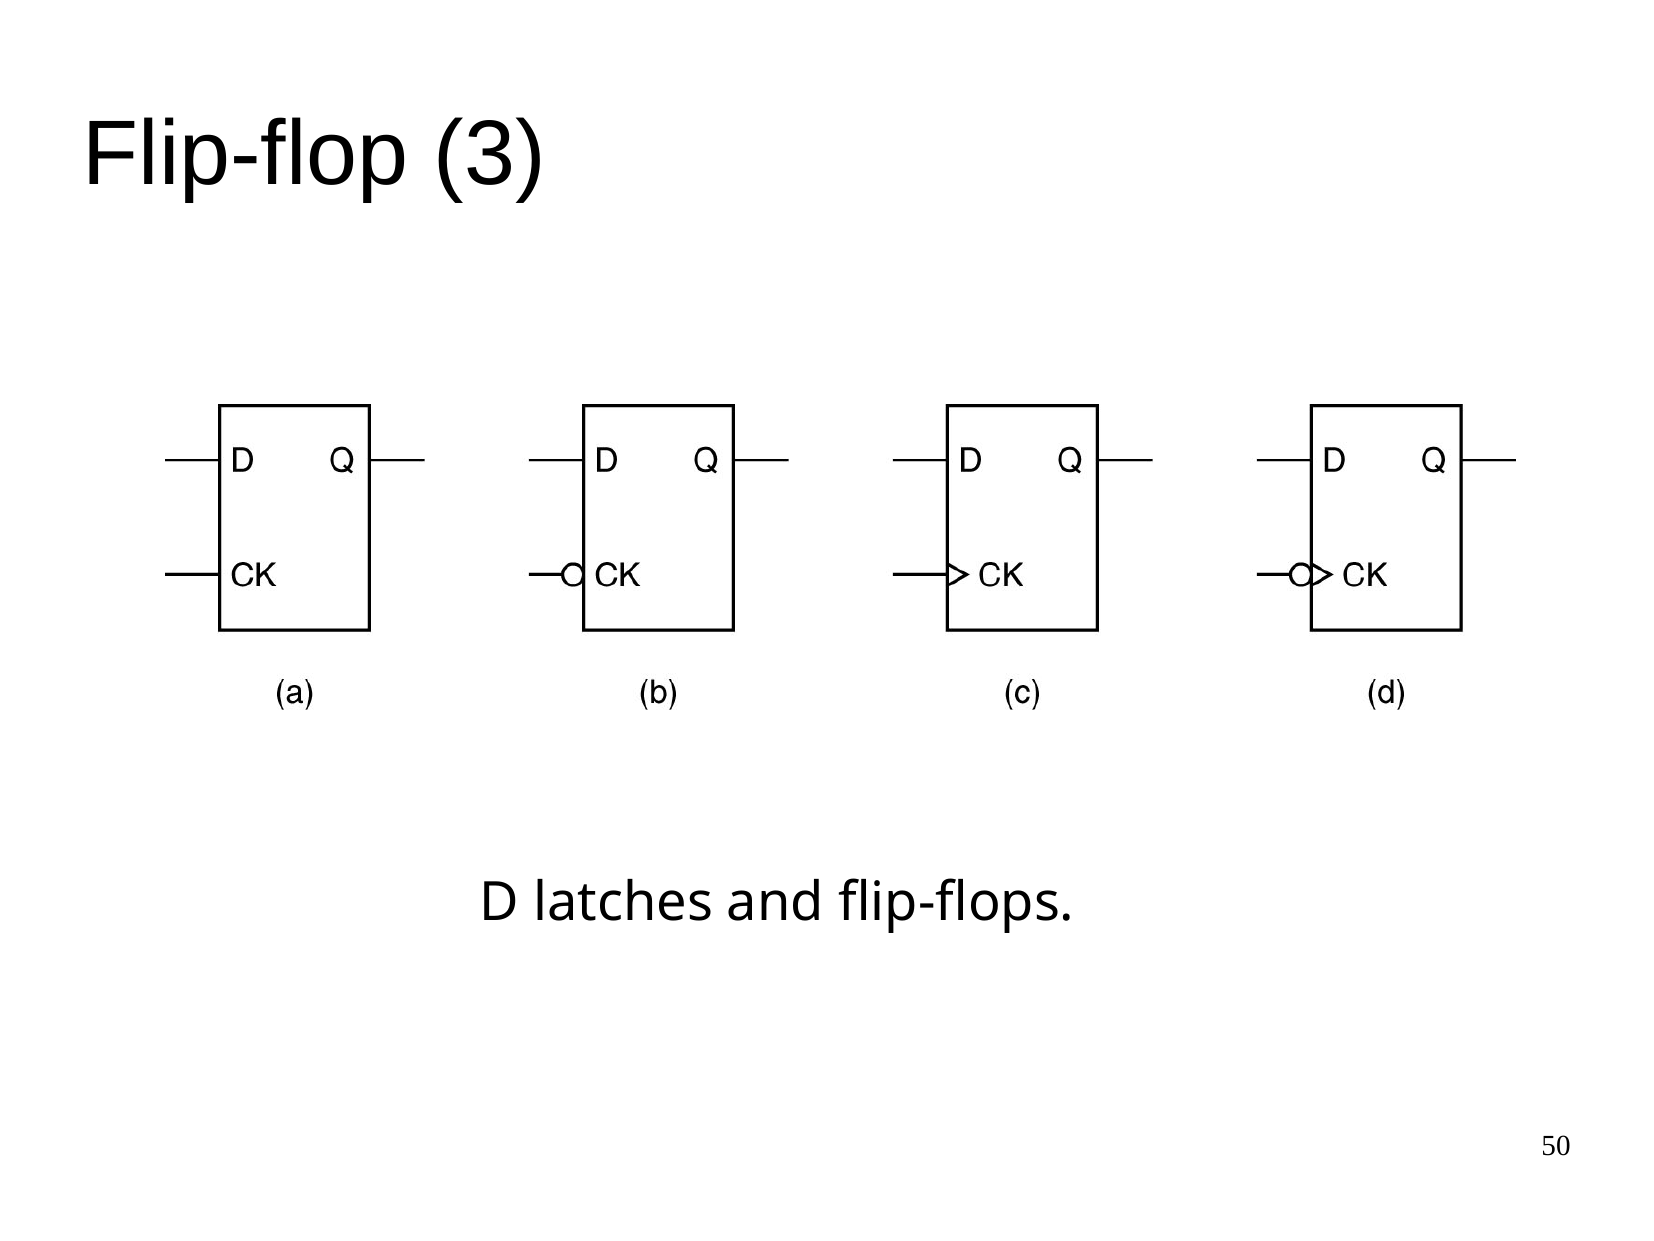

# Flip-flop (3)
D latches and flip-flops.
50